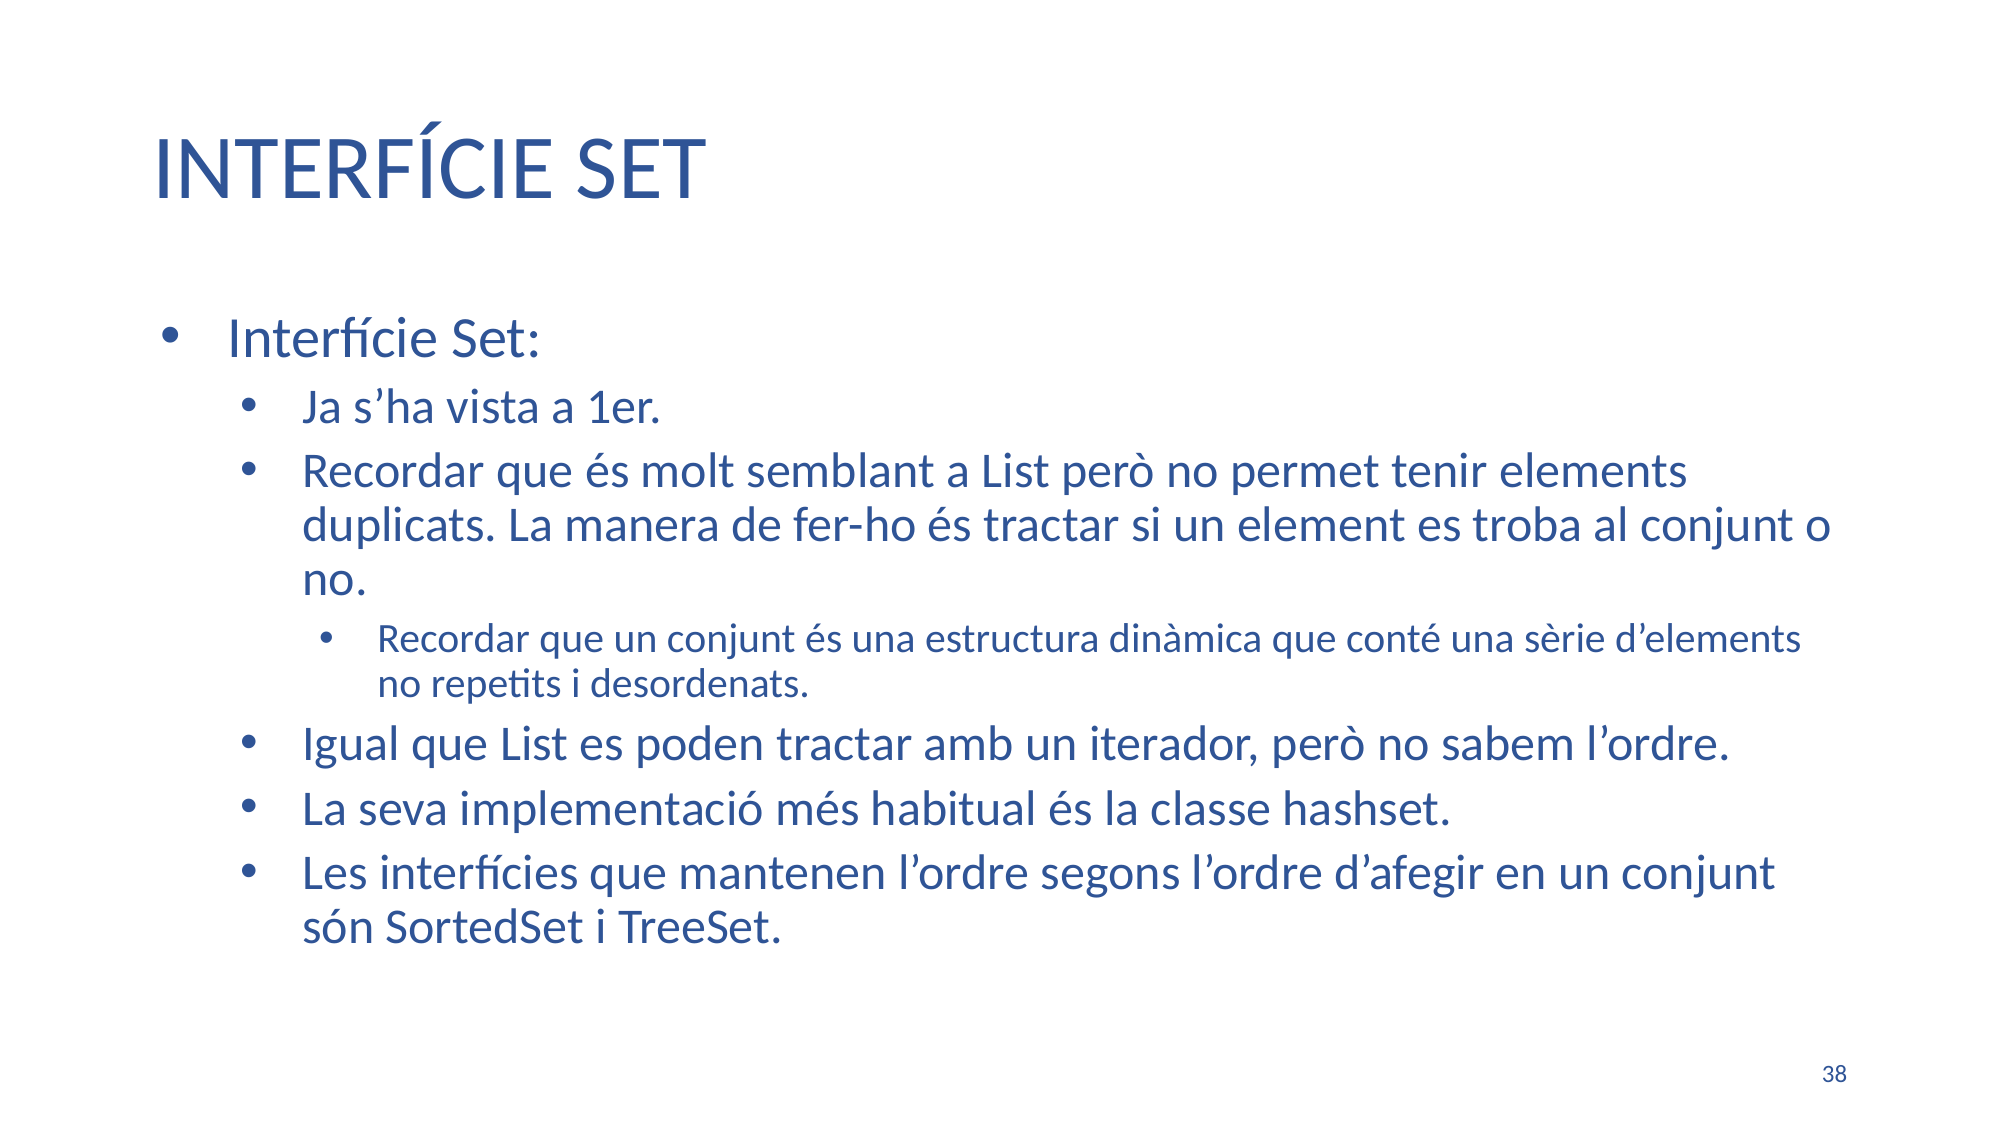

# INTERFÍCIE SET
Interfície Set:
Ja s’ha vista a 1er.
Recordar que és molt semblant a List però no permet tenir elements duplicats. La manera de fer-ho és tractar si un element es troba al conjunt o no.
Recordar que un conjunt és una estructura dinàmica que conté una sèrie d’elements no repetits i desordenats.
Igual que List es poden tractar amb un iterador, però no sabem l’ordre.
La seva implementació més habitual és la classe hashset.
Les interfícies que mantenen l’ordre segons l’ordre d’afegir en un conjunt són SortedSet i TreeSet.